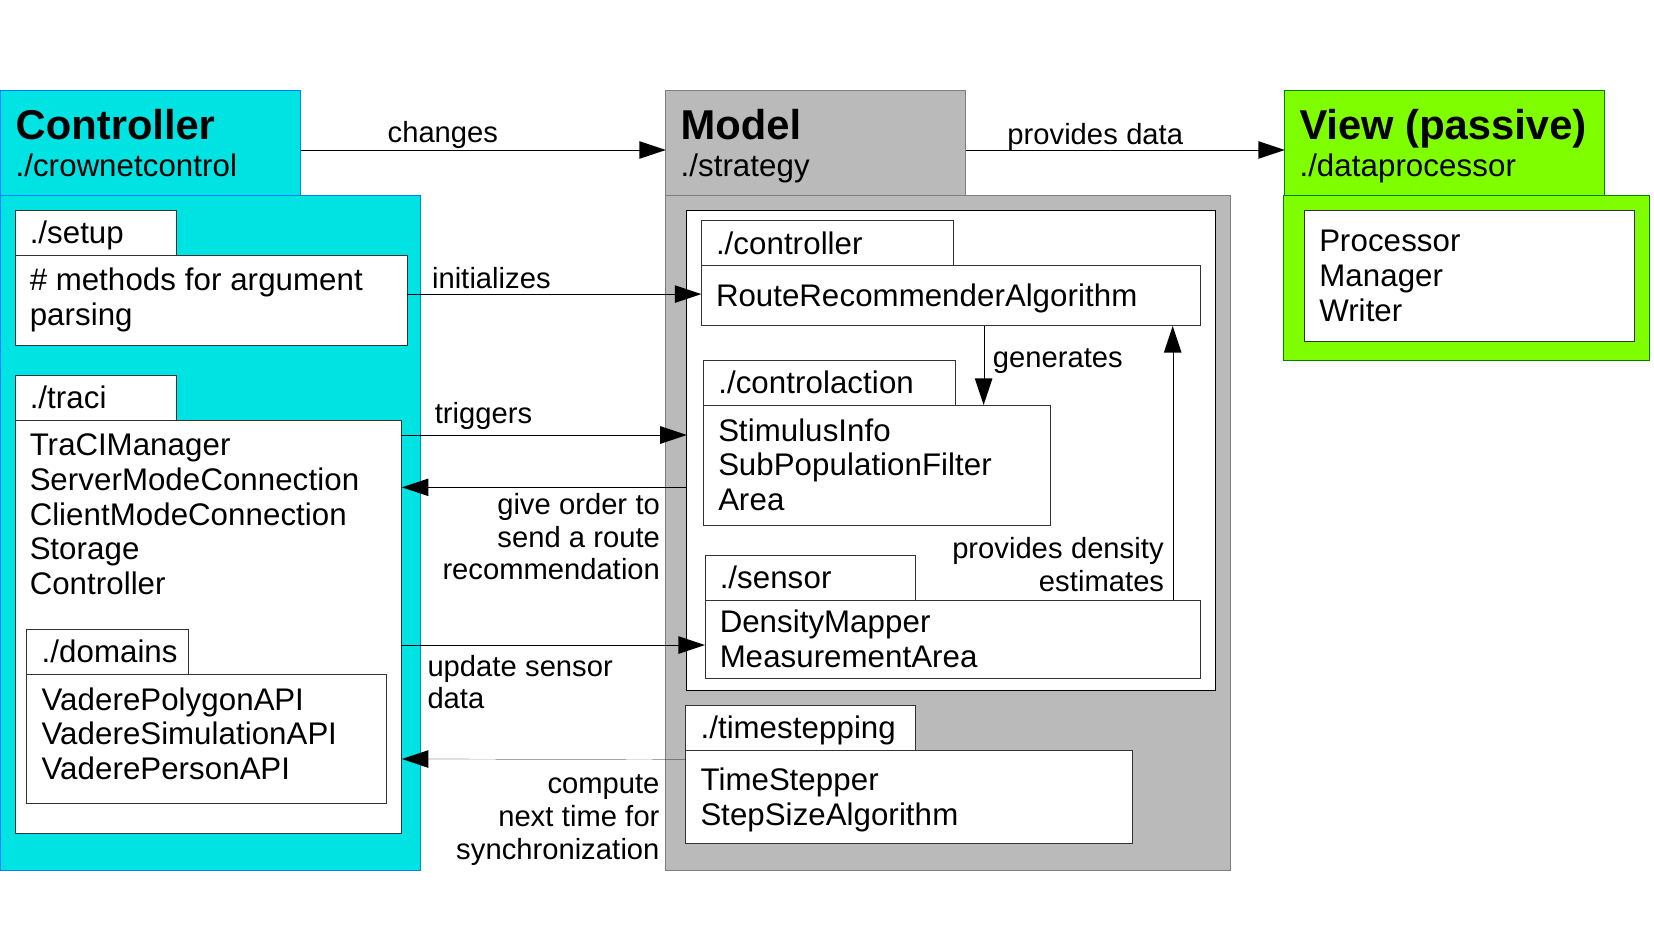

Controller
./crownetcontrol
Model
./strategy
View (passive)
./dataprocessor
changes
provides data
./setup
Processor
Manager
Writer
./controller
initializes
# methods for argument
parsing
RouteRecommenderAlgorithm
generates
./controlaction
./traci
triggers
StimulusInfo
SubPopulationFilter
Area
TraCIManager
ServerModeConnection
ClientModeConnection
Storage
Controller
give order to
send a route recommendation
provides density
estimates
./sensor
DensityMapper
MeasurementArea
./domains
update sensor data
VaderePolygonAPI
VadereSimulationAPI
VaderePersonAPI
./timestepping
TimeStepper
StepSizeAlgorithm
compute
next time for synchronization